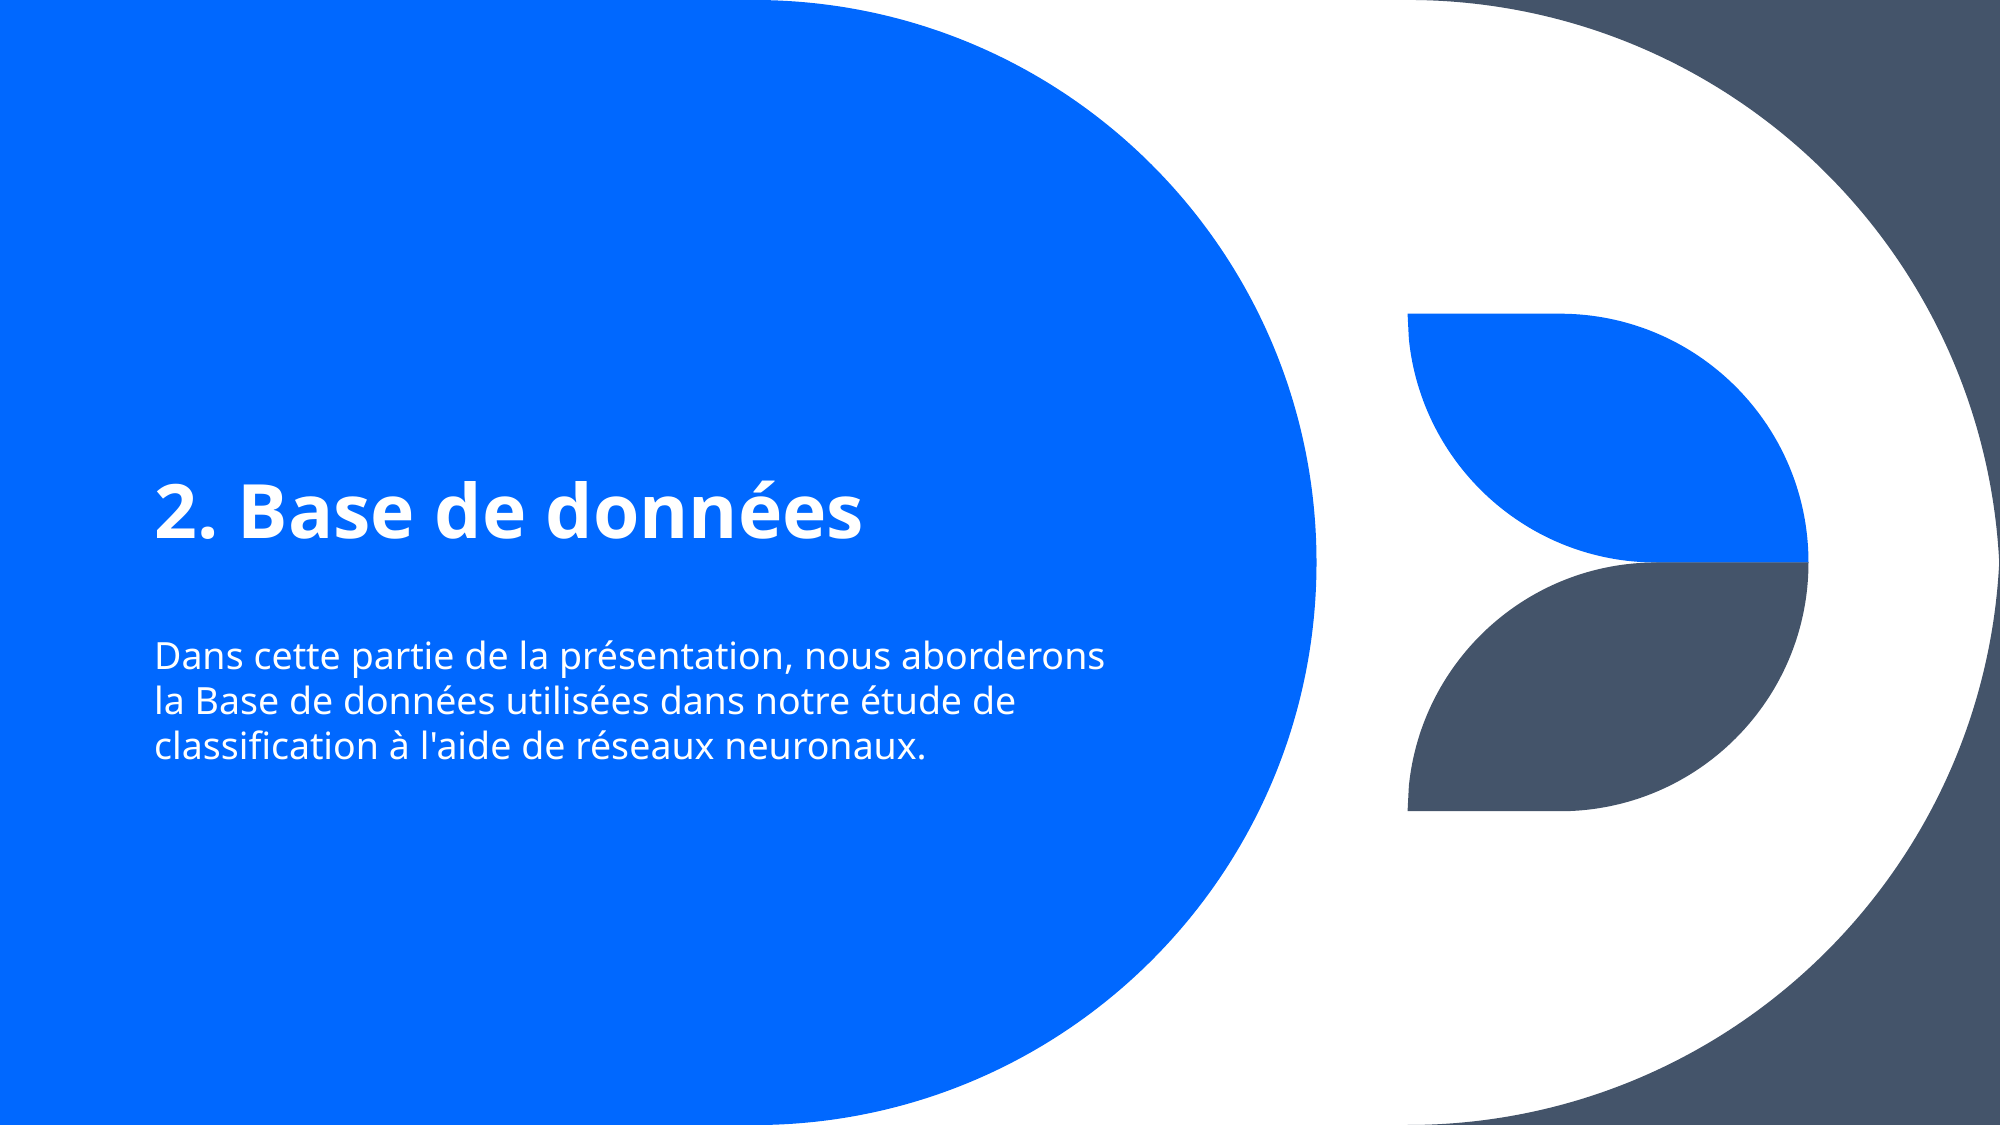

# 2. Base de données
Dans cette partie de la présentation, nous aborderons la Base de données utilisées dans notre étude de classification à l'aide de réseaux neuronaux.